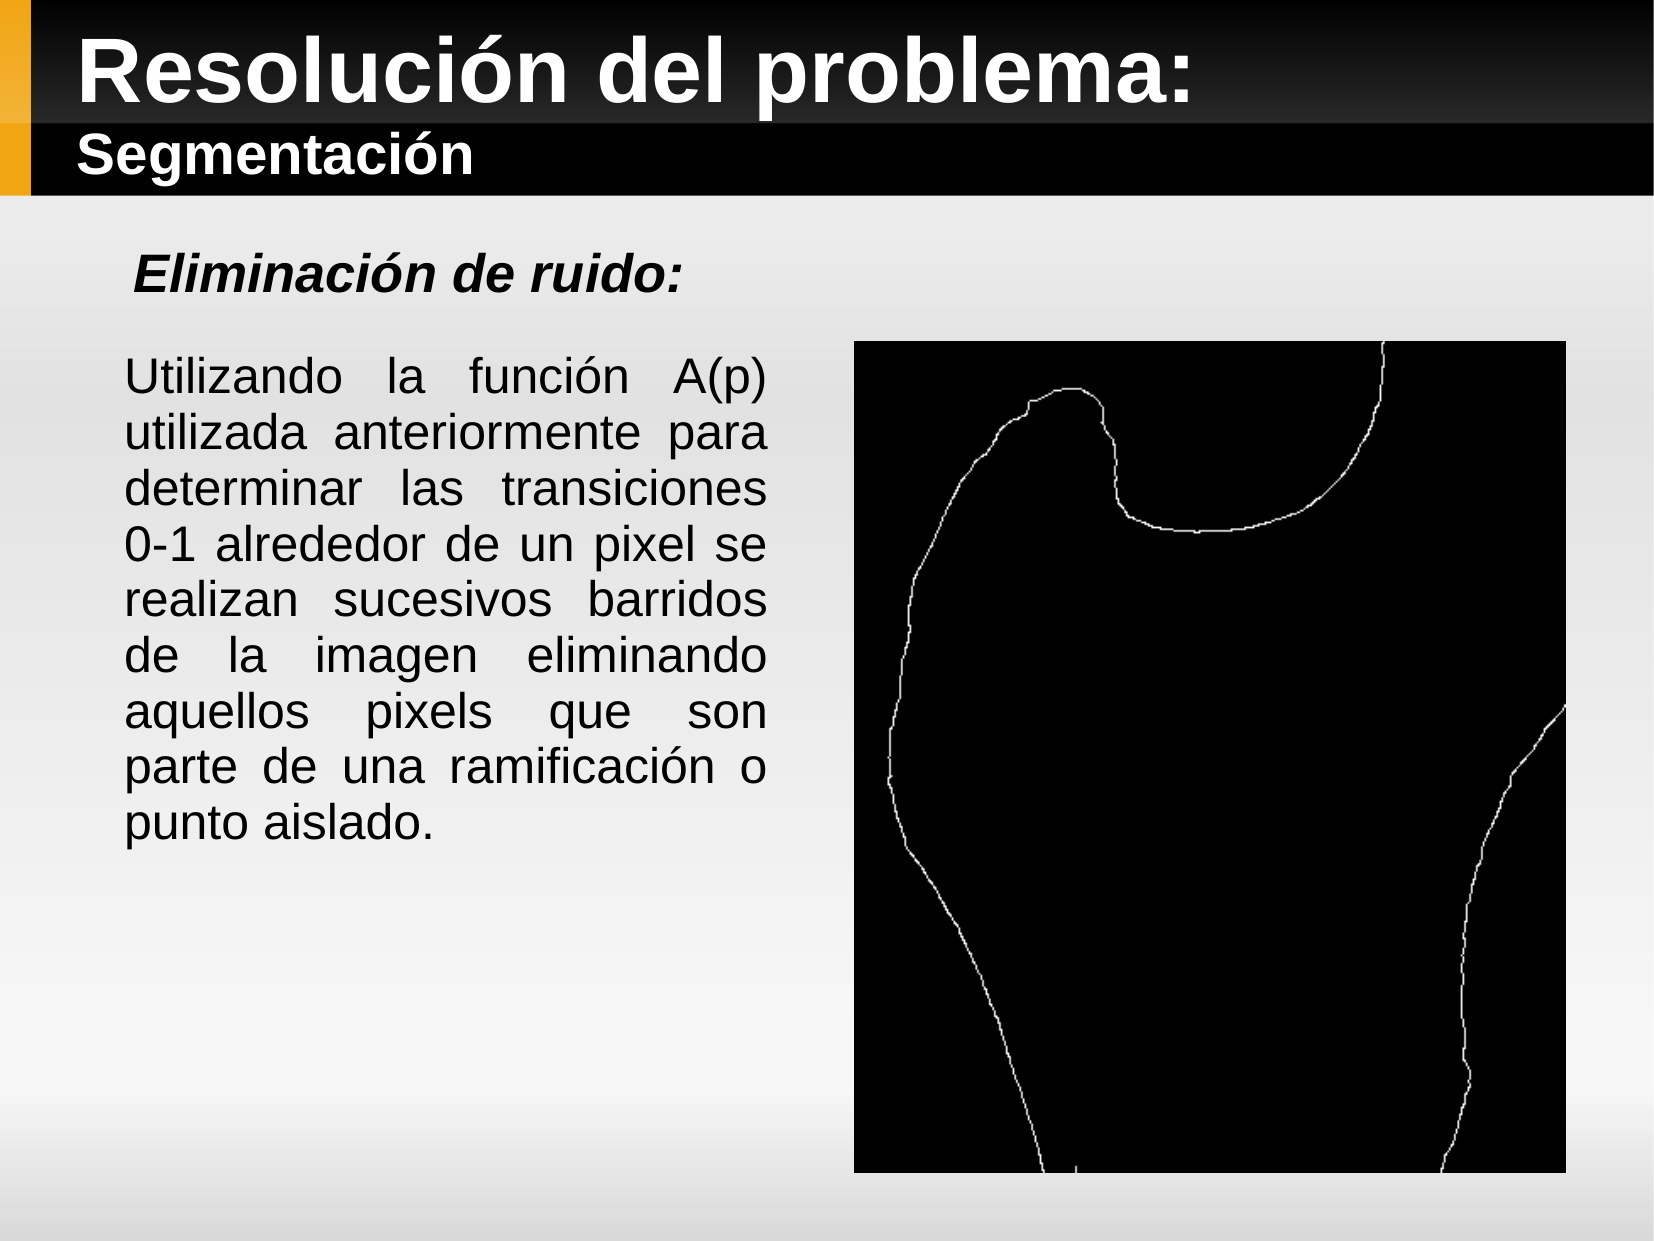

# Resolución del problema: Segmentación
Eliminación de ruido:
Utilizando la función A(p) utilizada anteriormente para determinar las transiciones 0-1 alrededor de un pixel se realizan sucesivos barridos de la imagen eliminando aquellos pixels que son parte de una ramificación o punto aislado.